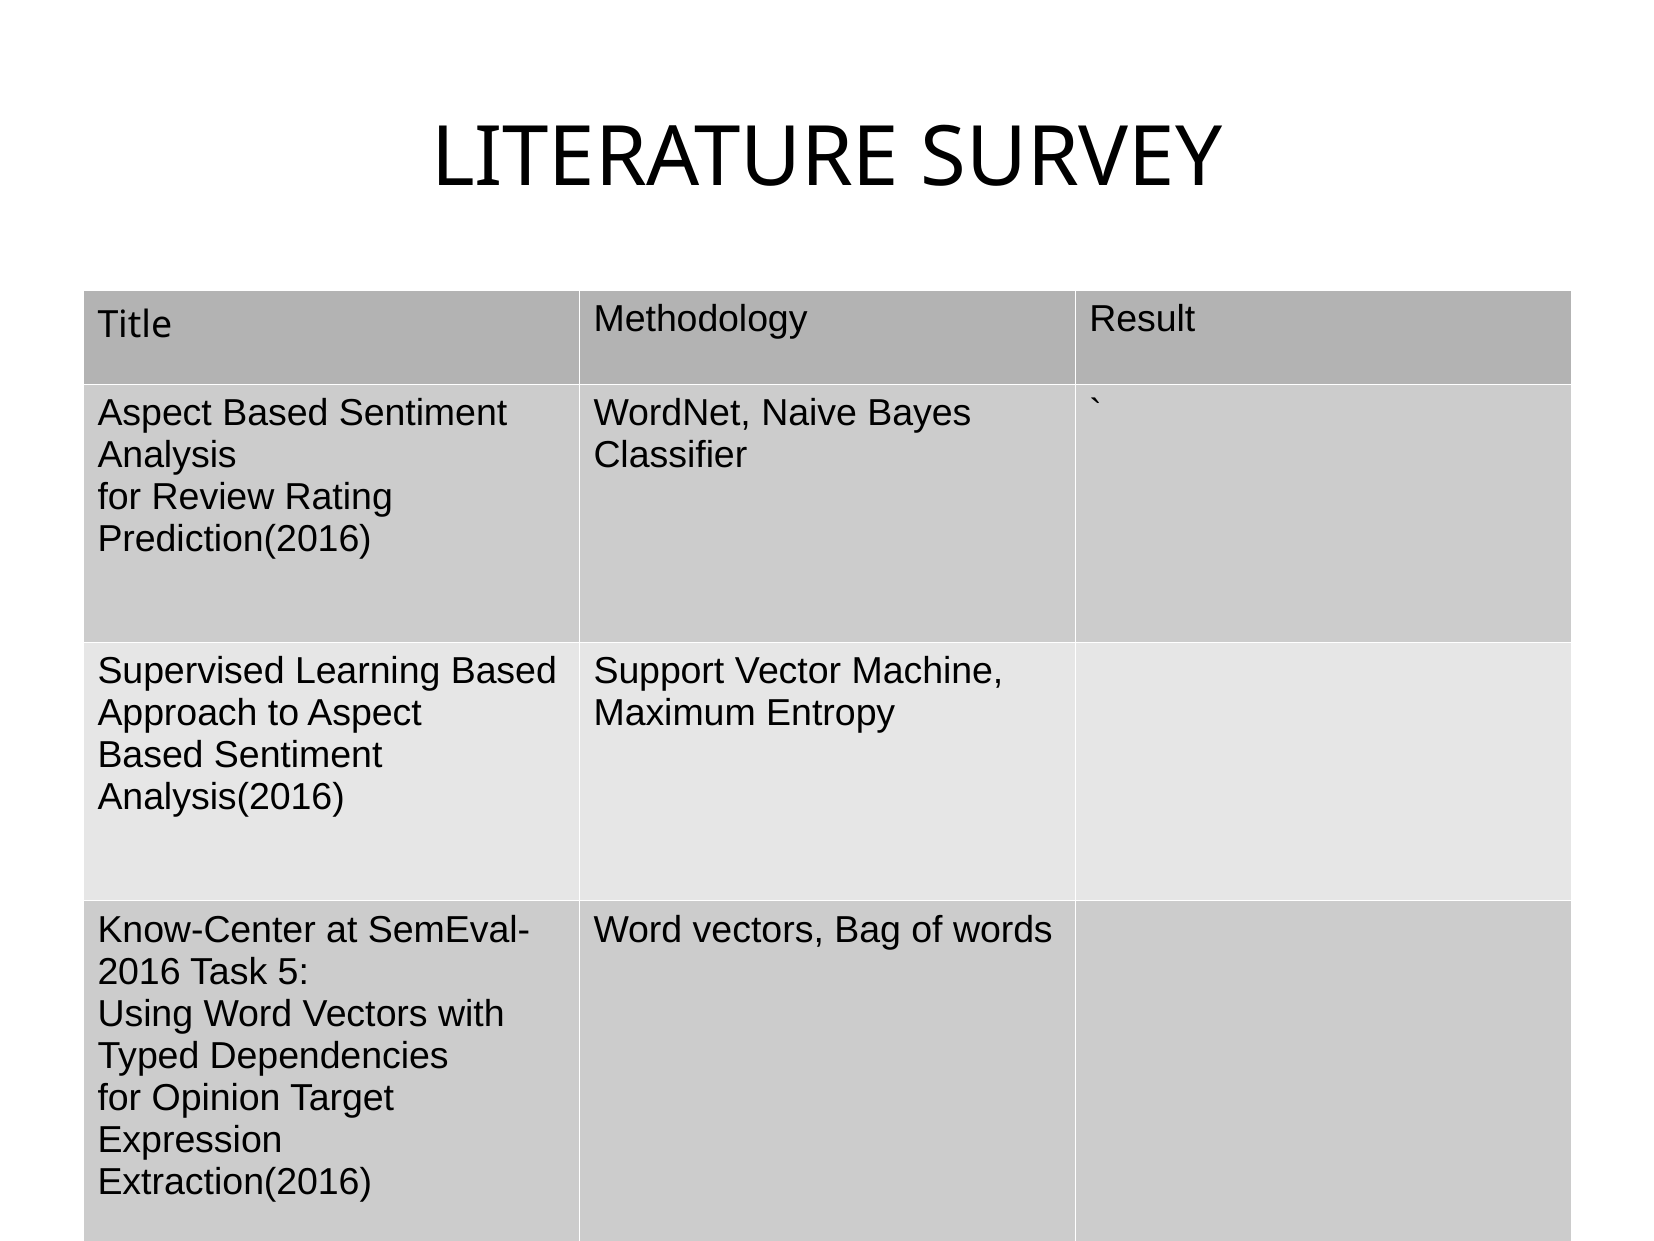

# LITERATURE SURVEY
| Title | Methodology | Result |
| --- | --- | --- |
| Aspect Based Sentiment Analysis for Review Rating Prediction(2016) | WordNet, Naive Bayes Classifier | ` |
| Supervised Learning Based Approach to Aspect Based Sentiment Analysis(2016) | Support Vector Machine, Maximum Entropy | |
| Know-Center at SemEval-2016 Task 5: Using Word Vectors with Typed Dependencies for Opinion Target Expression Extraction(2016) | Word vectors, Bag of words | |